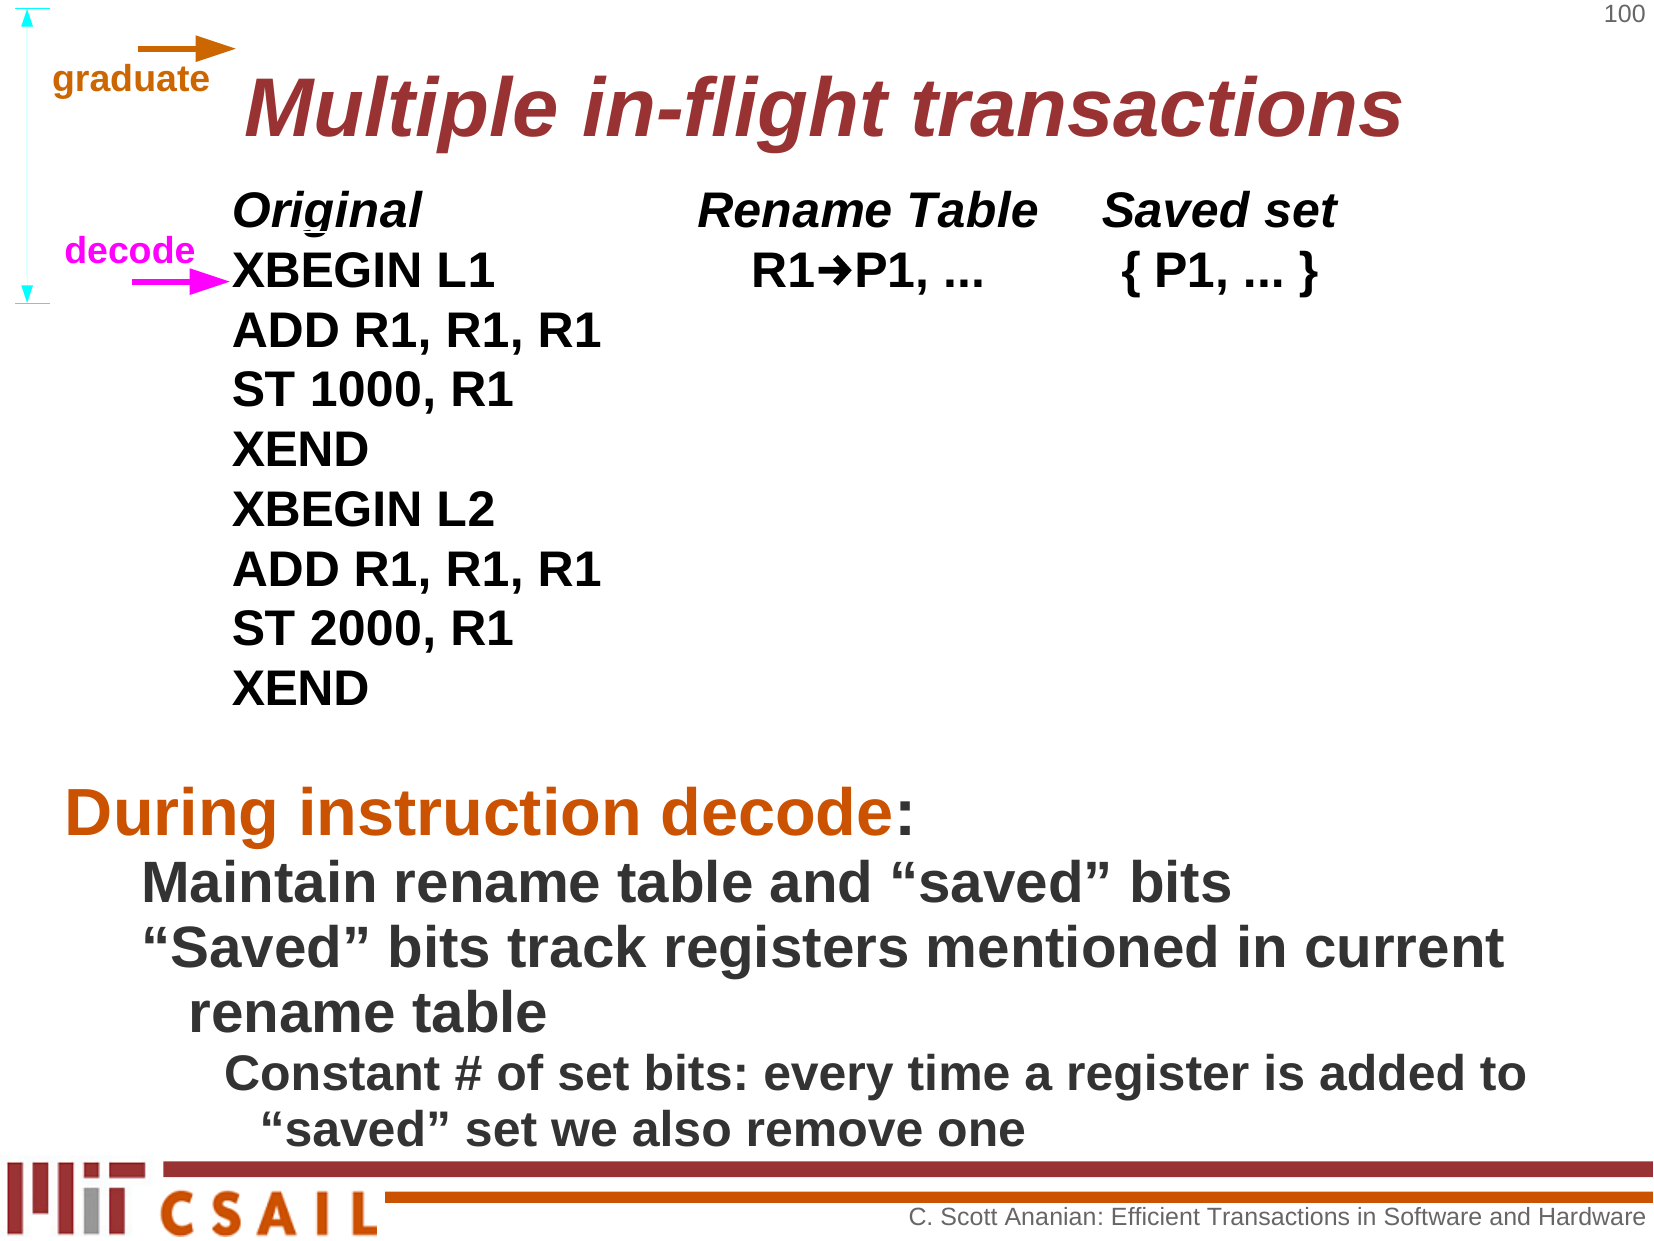

graduate
decode
# Multiple in-flight transactions
During instruction decode:
Maintain rename table and “saved” bits
“Saved” bits track registers mentioned in current rename table
Constant # of set bits: every time a register is added to “saved” set we also remove one